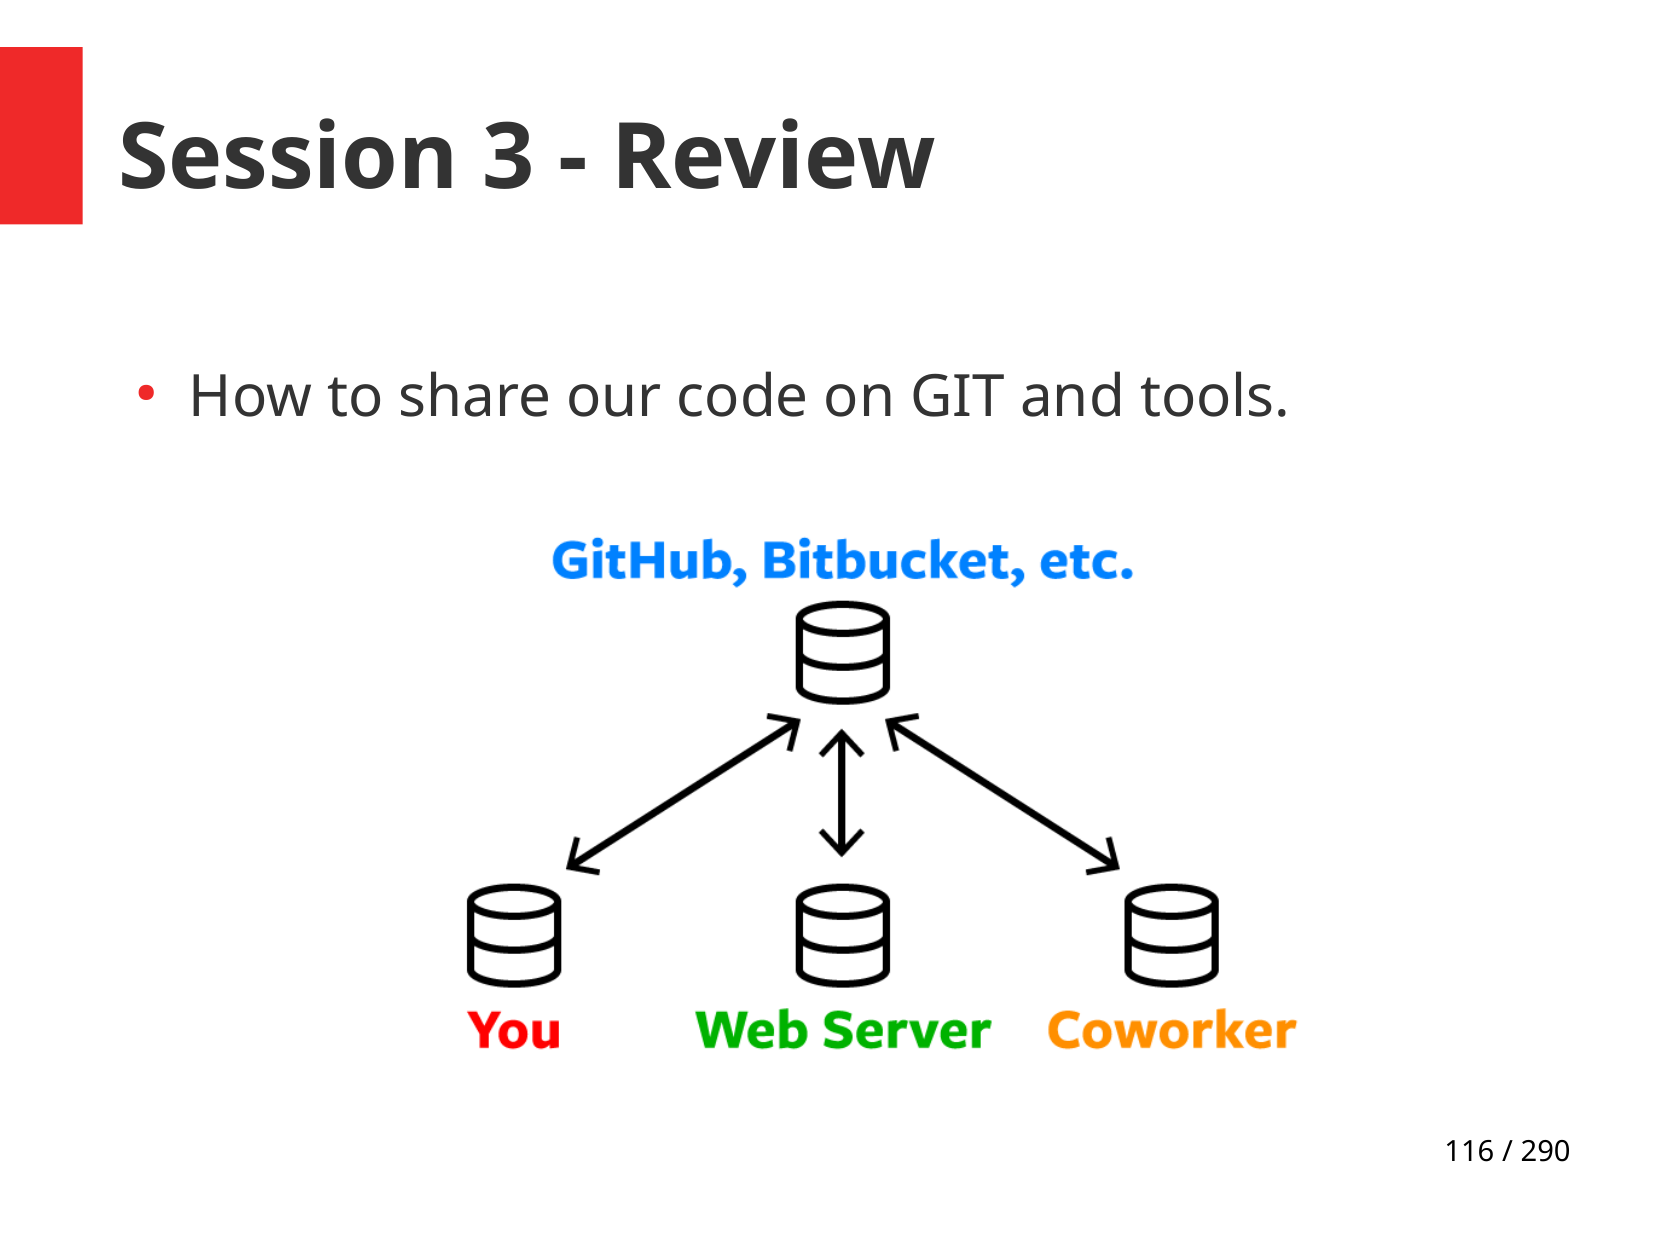

# Session 3 - Review
How to share our code on GIT and tools.
116